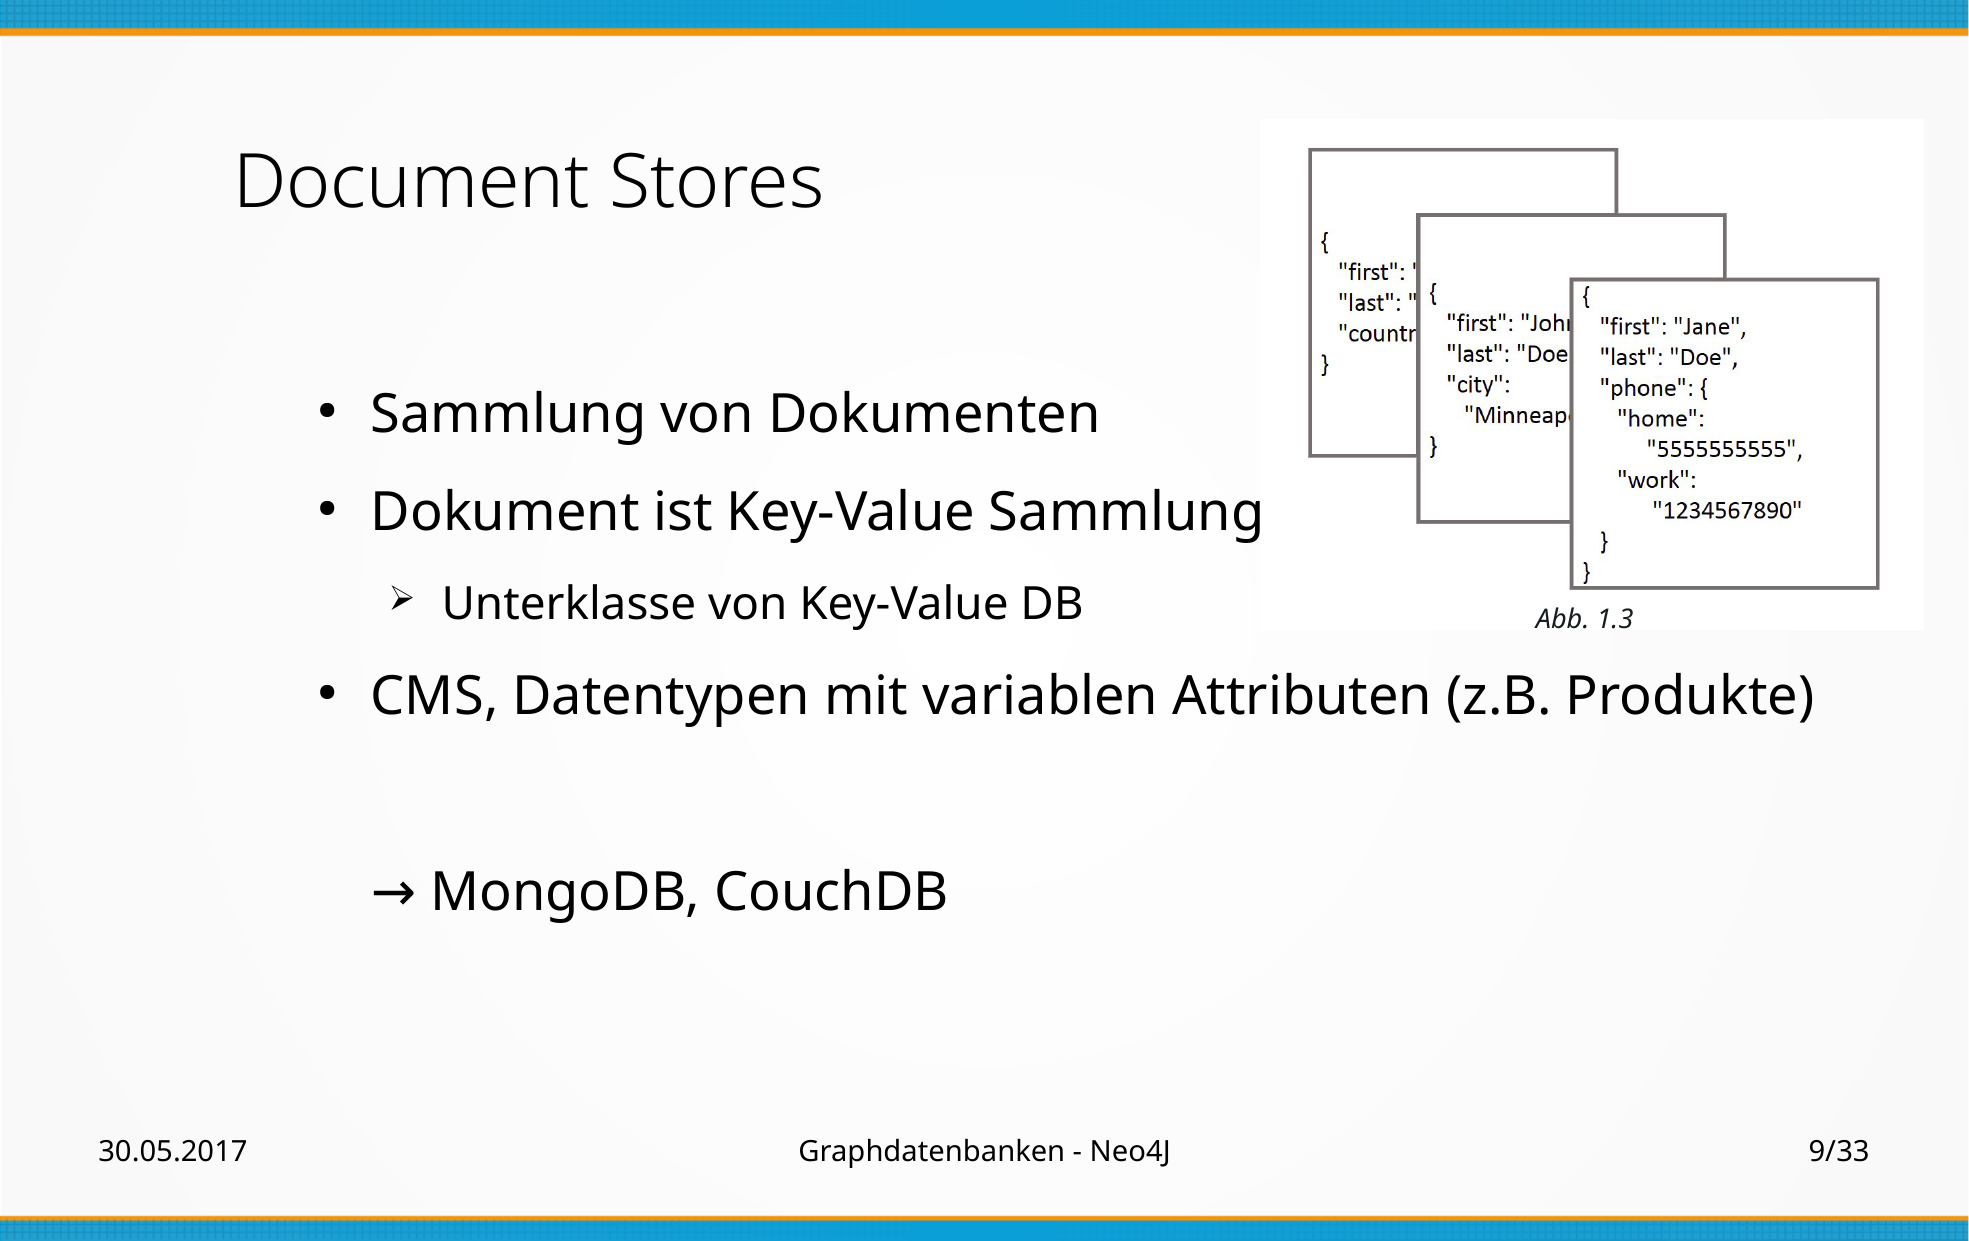

# Document Stores
Sammlung von Dokumenten
Dokument ist Key-Value Sammlung
Unterklasse von Key-Value DB
CMS, Datentypen mit variablen Attributen (z.B. Produkte)
→ MongoDB, CouchDB
Abb. 1.3
30.05.2017
Graphdatenbanken - Neo4J
9